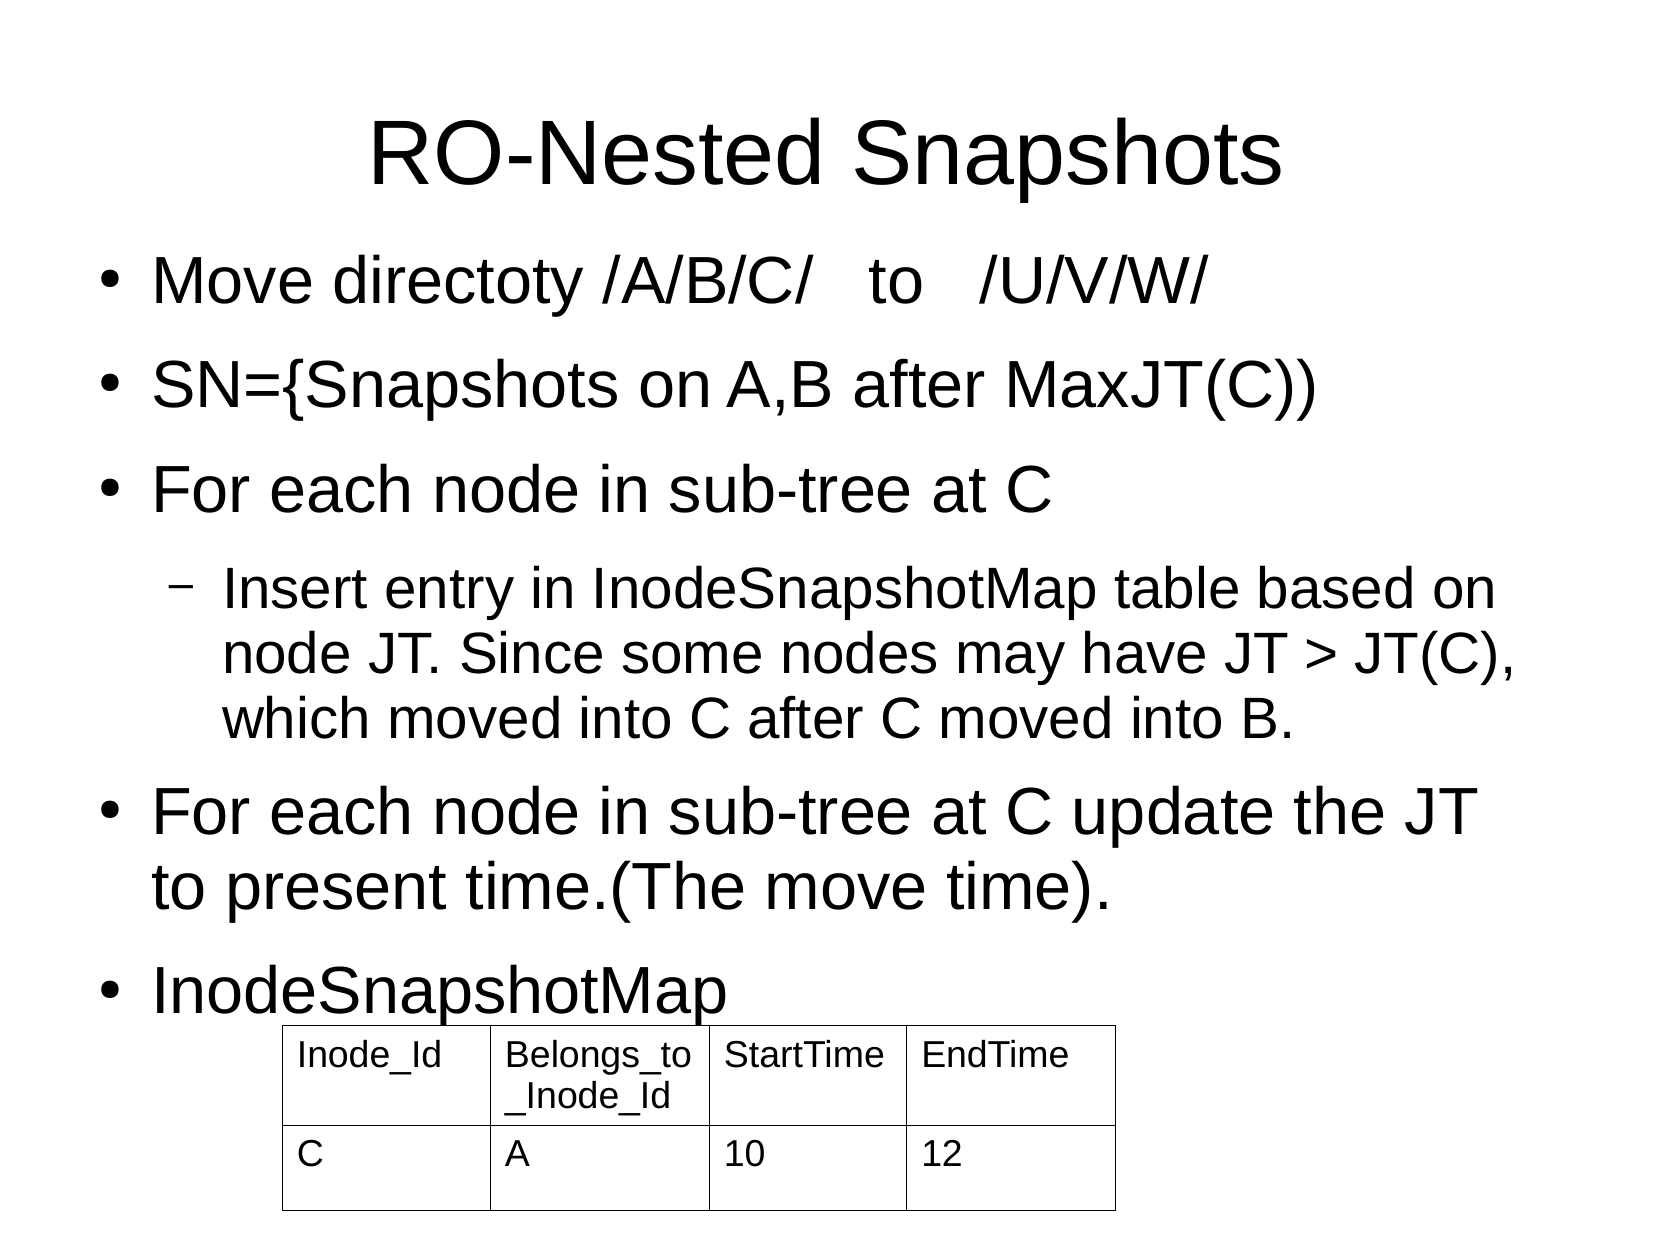

# RO-Nested Snapshots
Move directoty /A/B/C/ to /U/V/W/
SN={Snapshots on A,B after MaxJT(C))
For each node in sub-tree at C
Insert entry in InodeSnapshotMap table based on node JT. Since some nodes may have JT > JT(C), which moved into C after C moved into B.
For each node in sub-tree at C update the JT to present time.(The move time).
InodeSnapshotMap
| Inode\_Id | Belongs\_to\_Inode\_Id | StartTime | EndTime |
| --- | --- | --- | --- |
| C | A | 10 | 12 |